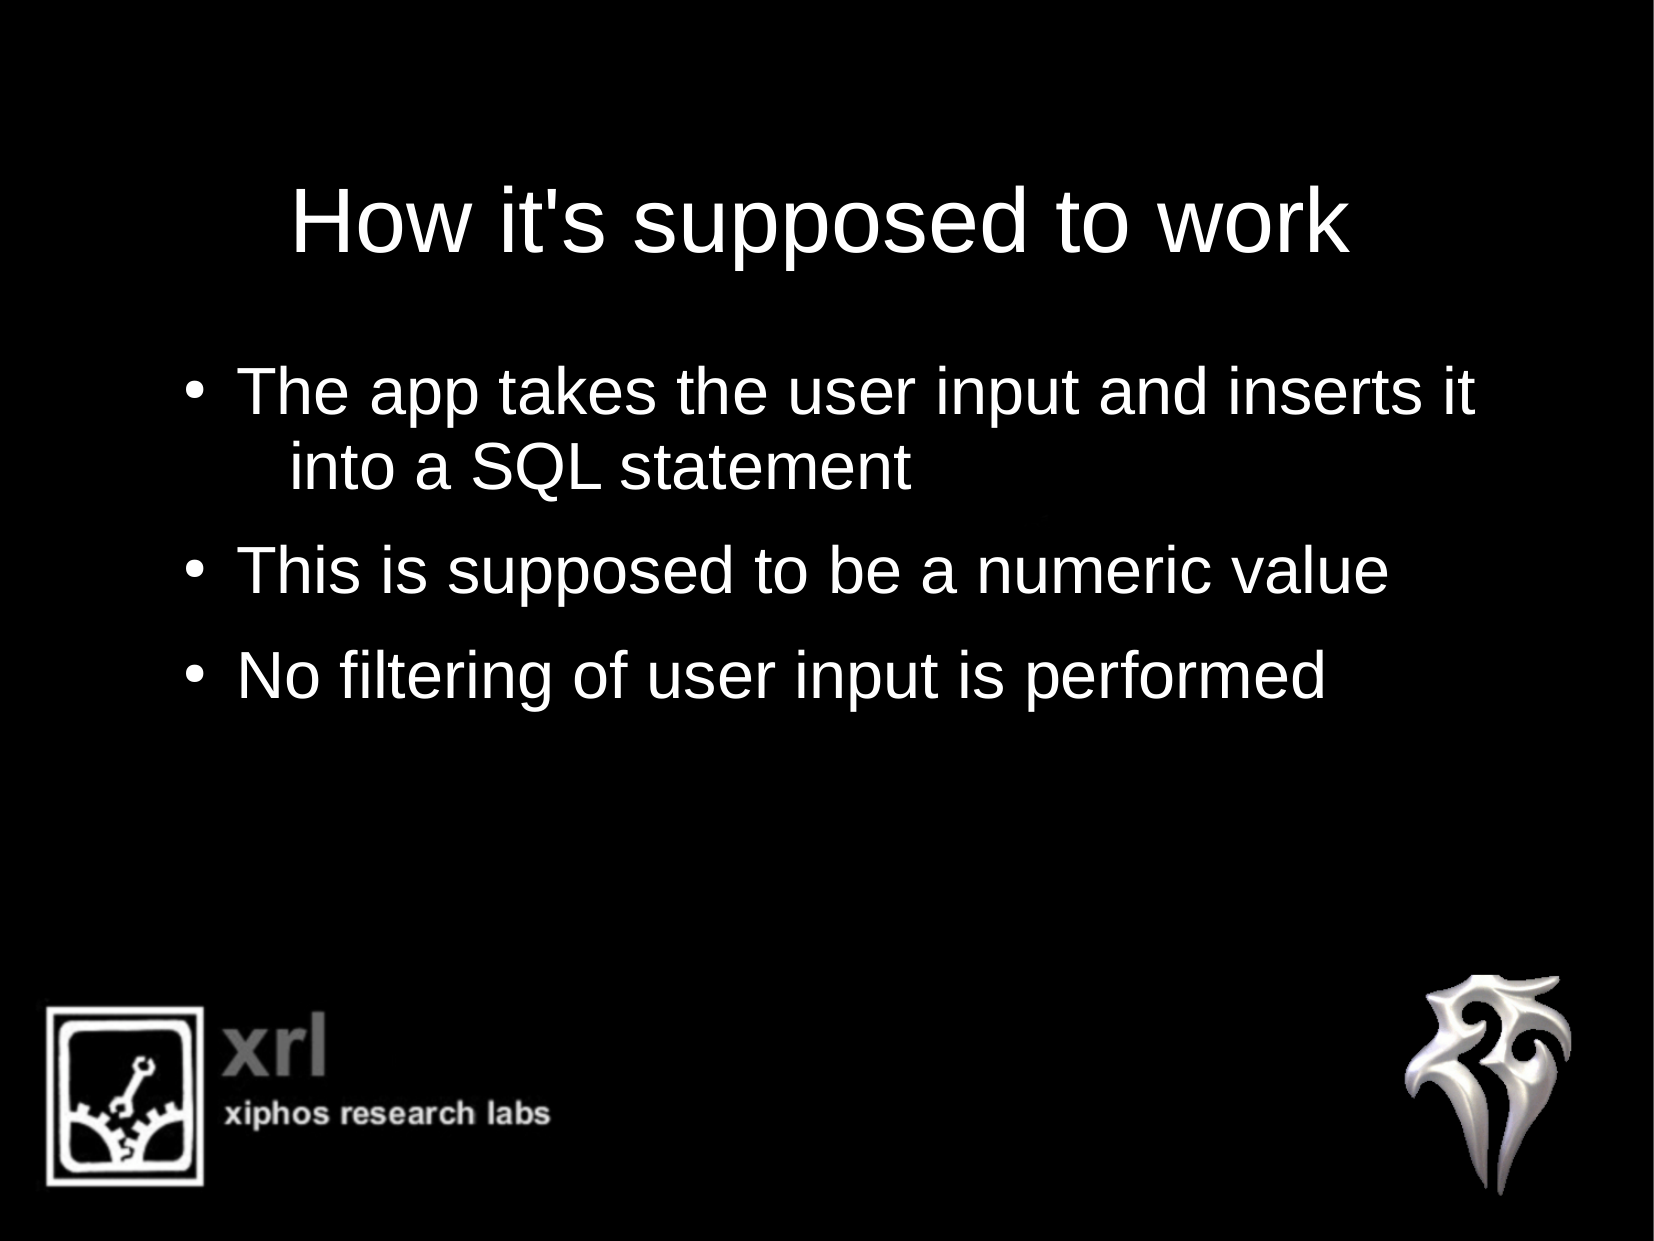

# How it's supposed to work
The app takes the user input and inserts it into a SQL statement
This is supposed to be a numeric value
No filtering of user input is performed